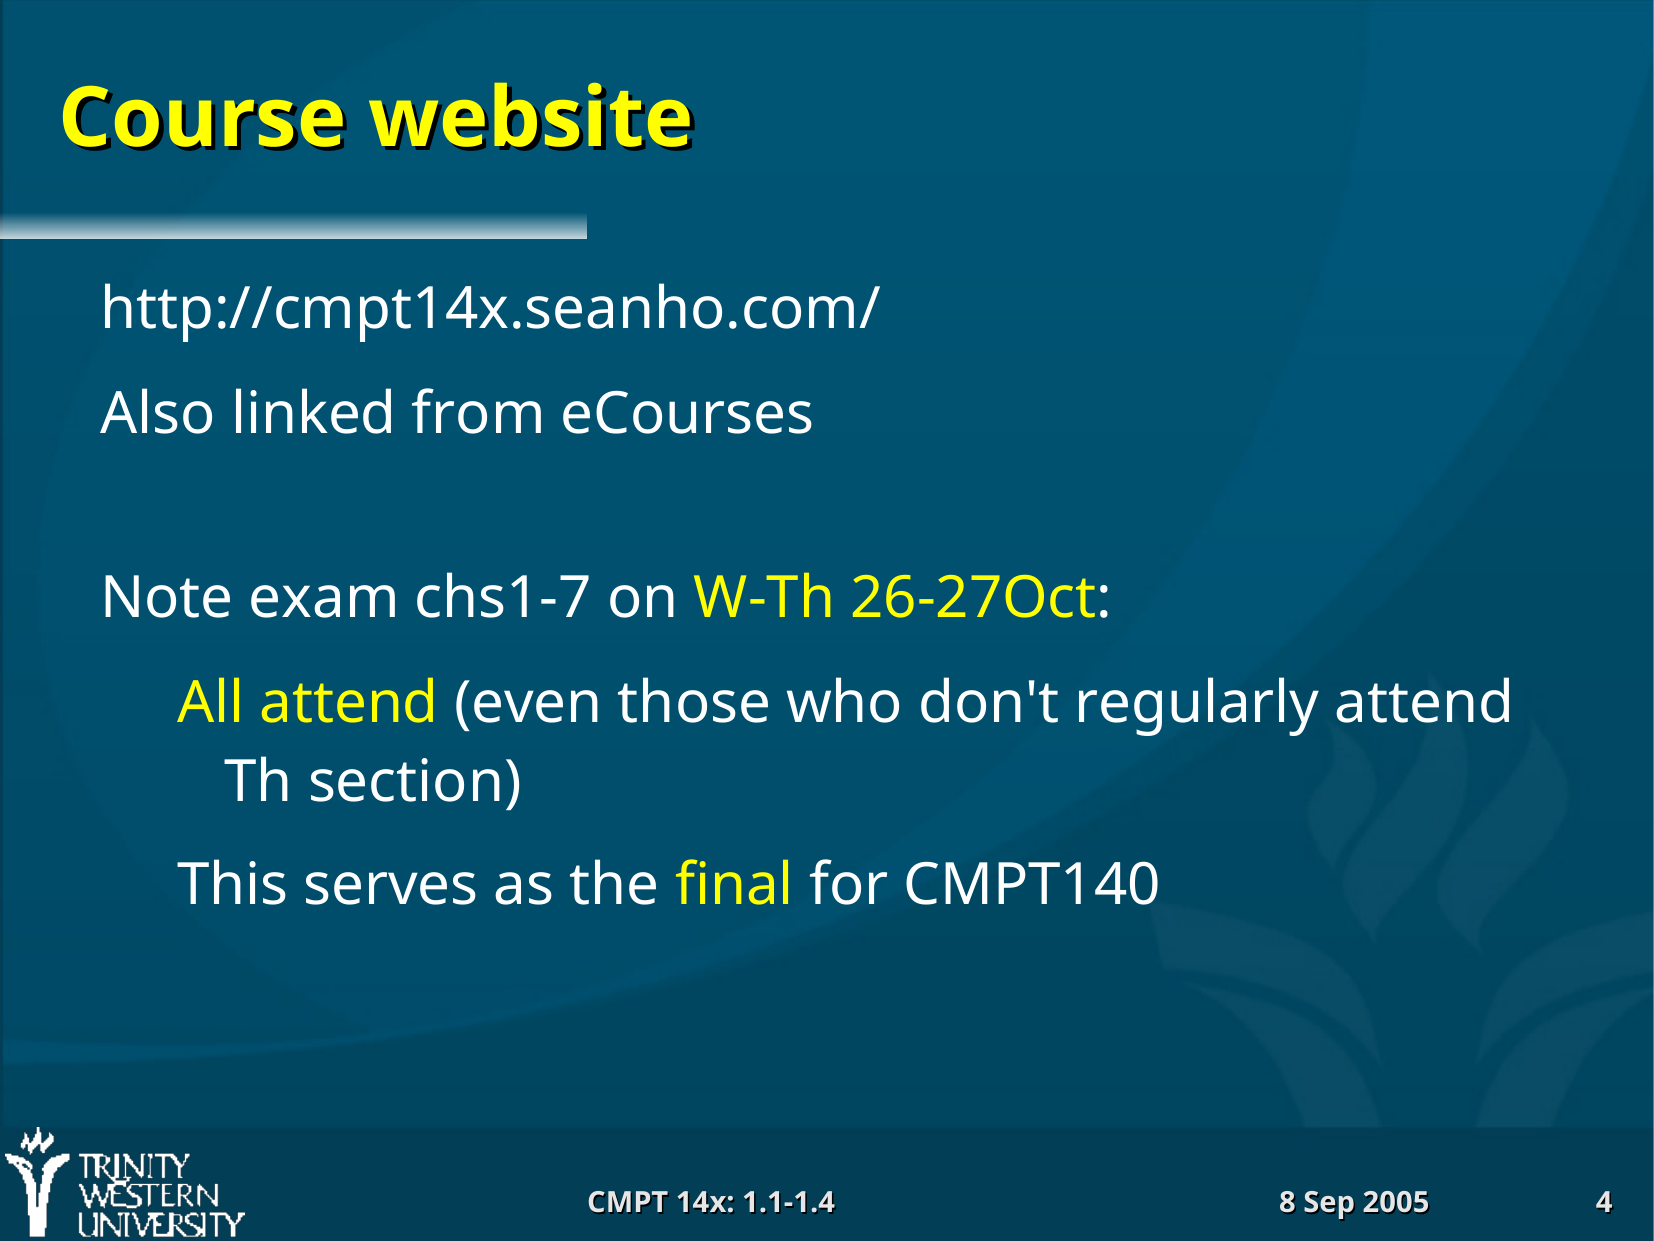

# Course website
http://cmpt14x.seanho.com/
Also linked from eCourses
Note exam chs1-7 on W-Th 26-27Oct:
All attend (even those who don't regularly attend Th section)
This serves as the final for CMPT140
CMPT 14x: 1.1-1.4
8 Sep 2005
4